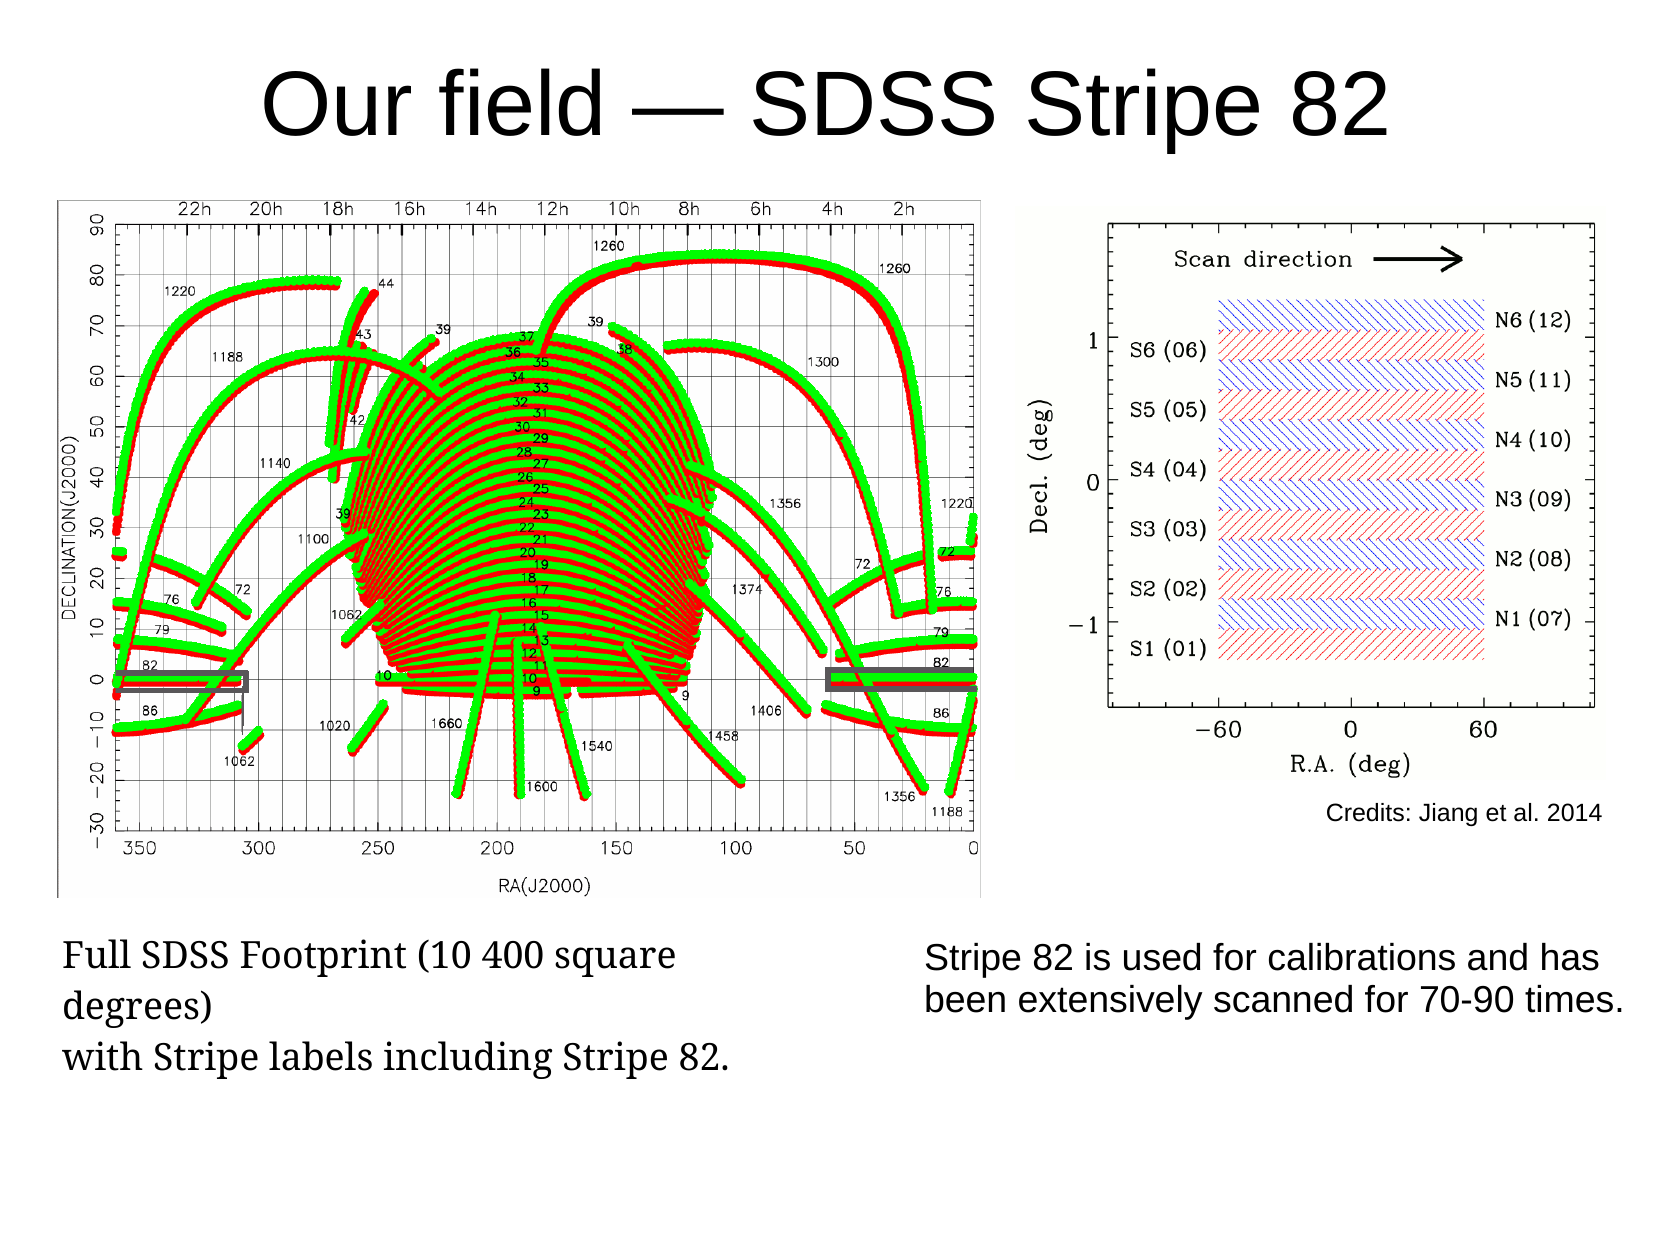

# Our field — SDSS Stripe 82
Credits: Jiang et al. 2014
Credits: SDSS Foundation
Full SDSS Footprint (10 400 square degrees)
with Stripe labels including Stripe 82.
Stripe 82 is used for calibrations and has been extensively scanned for 70-90 times.